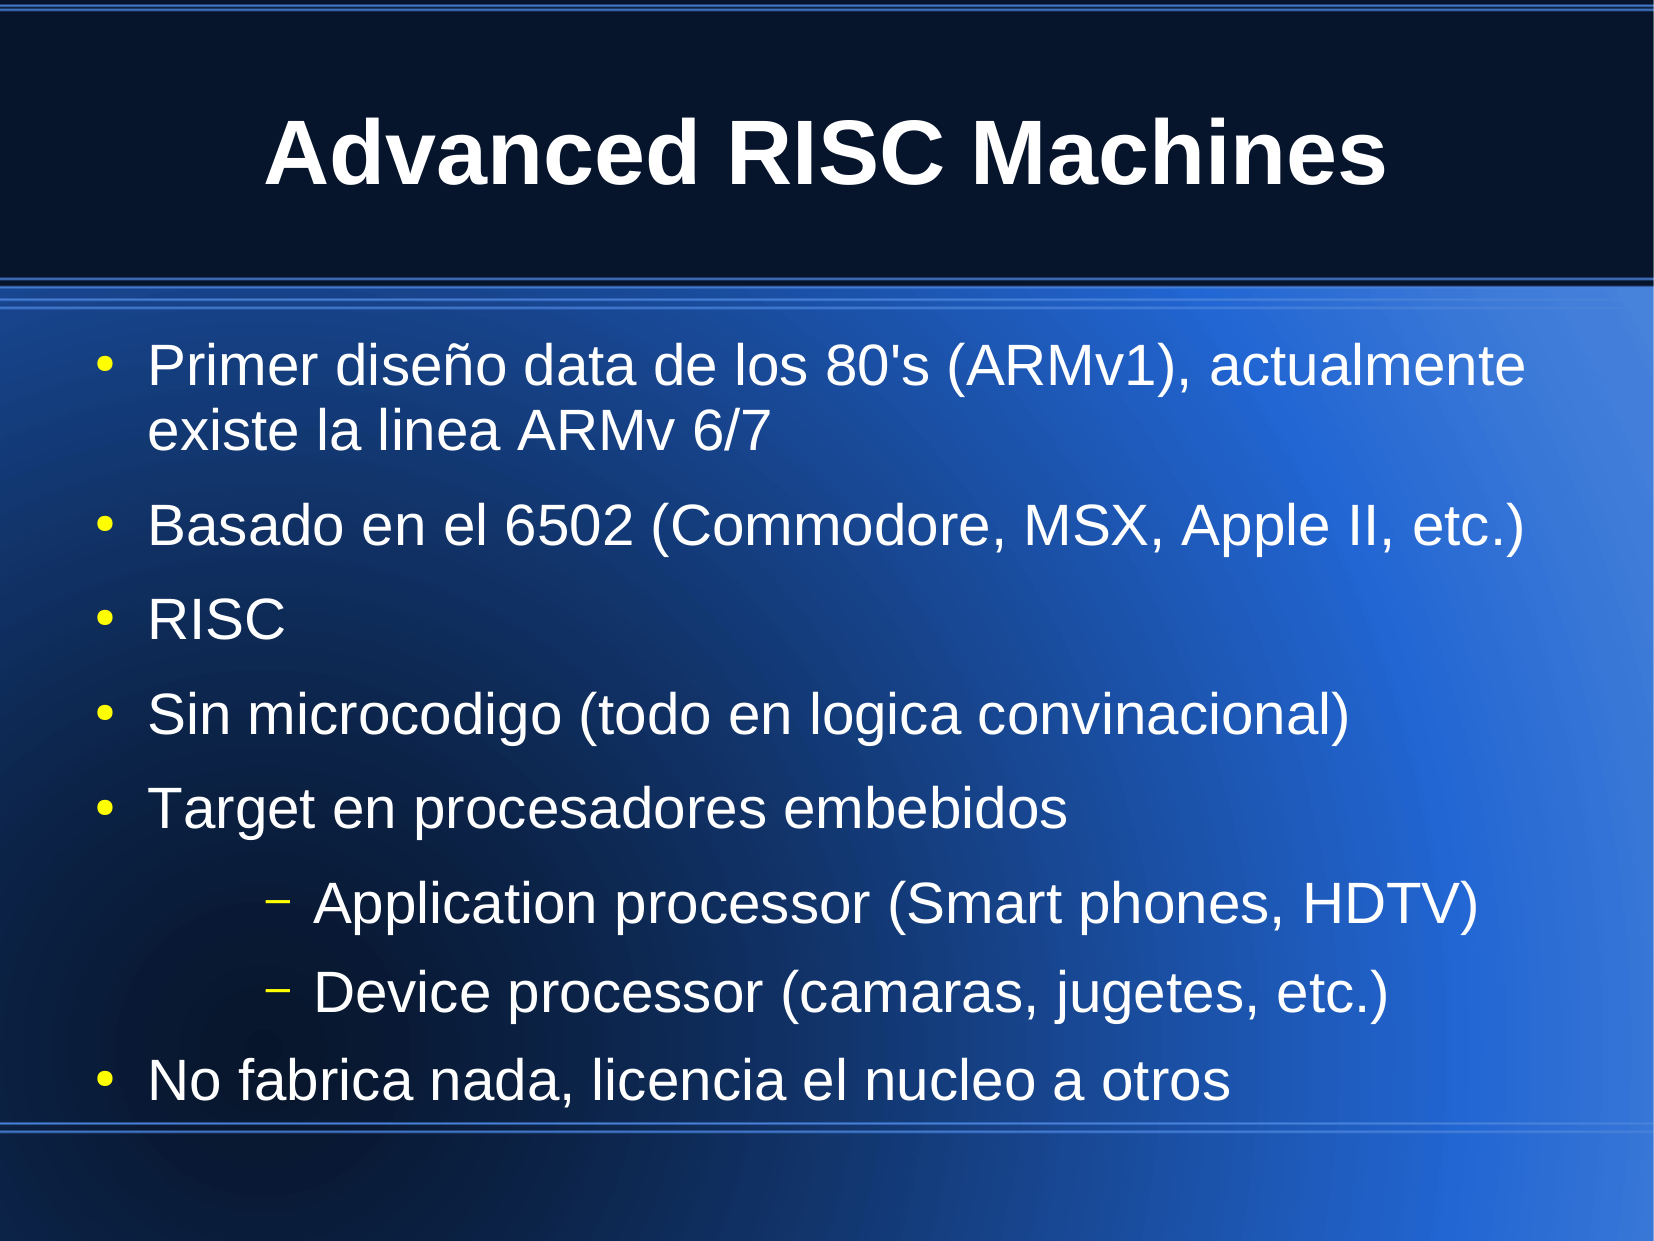

# Advanced RISC Machines
Primer diseño data de los 80's (ARMv1), actualmente existe la linea ARMv 6/7
Basado en el 6502 (Commodore, MSX, Apple II, etc.)
RISC
Sin microcodigo (todo en logica convinacional)
Target en procesadores embebidos
Application processor (Smart phones, HDTV)
Device processor (camaras, jugetes, etc.)
No fabrica nada, licencia el nucleo a otros